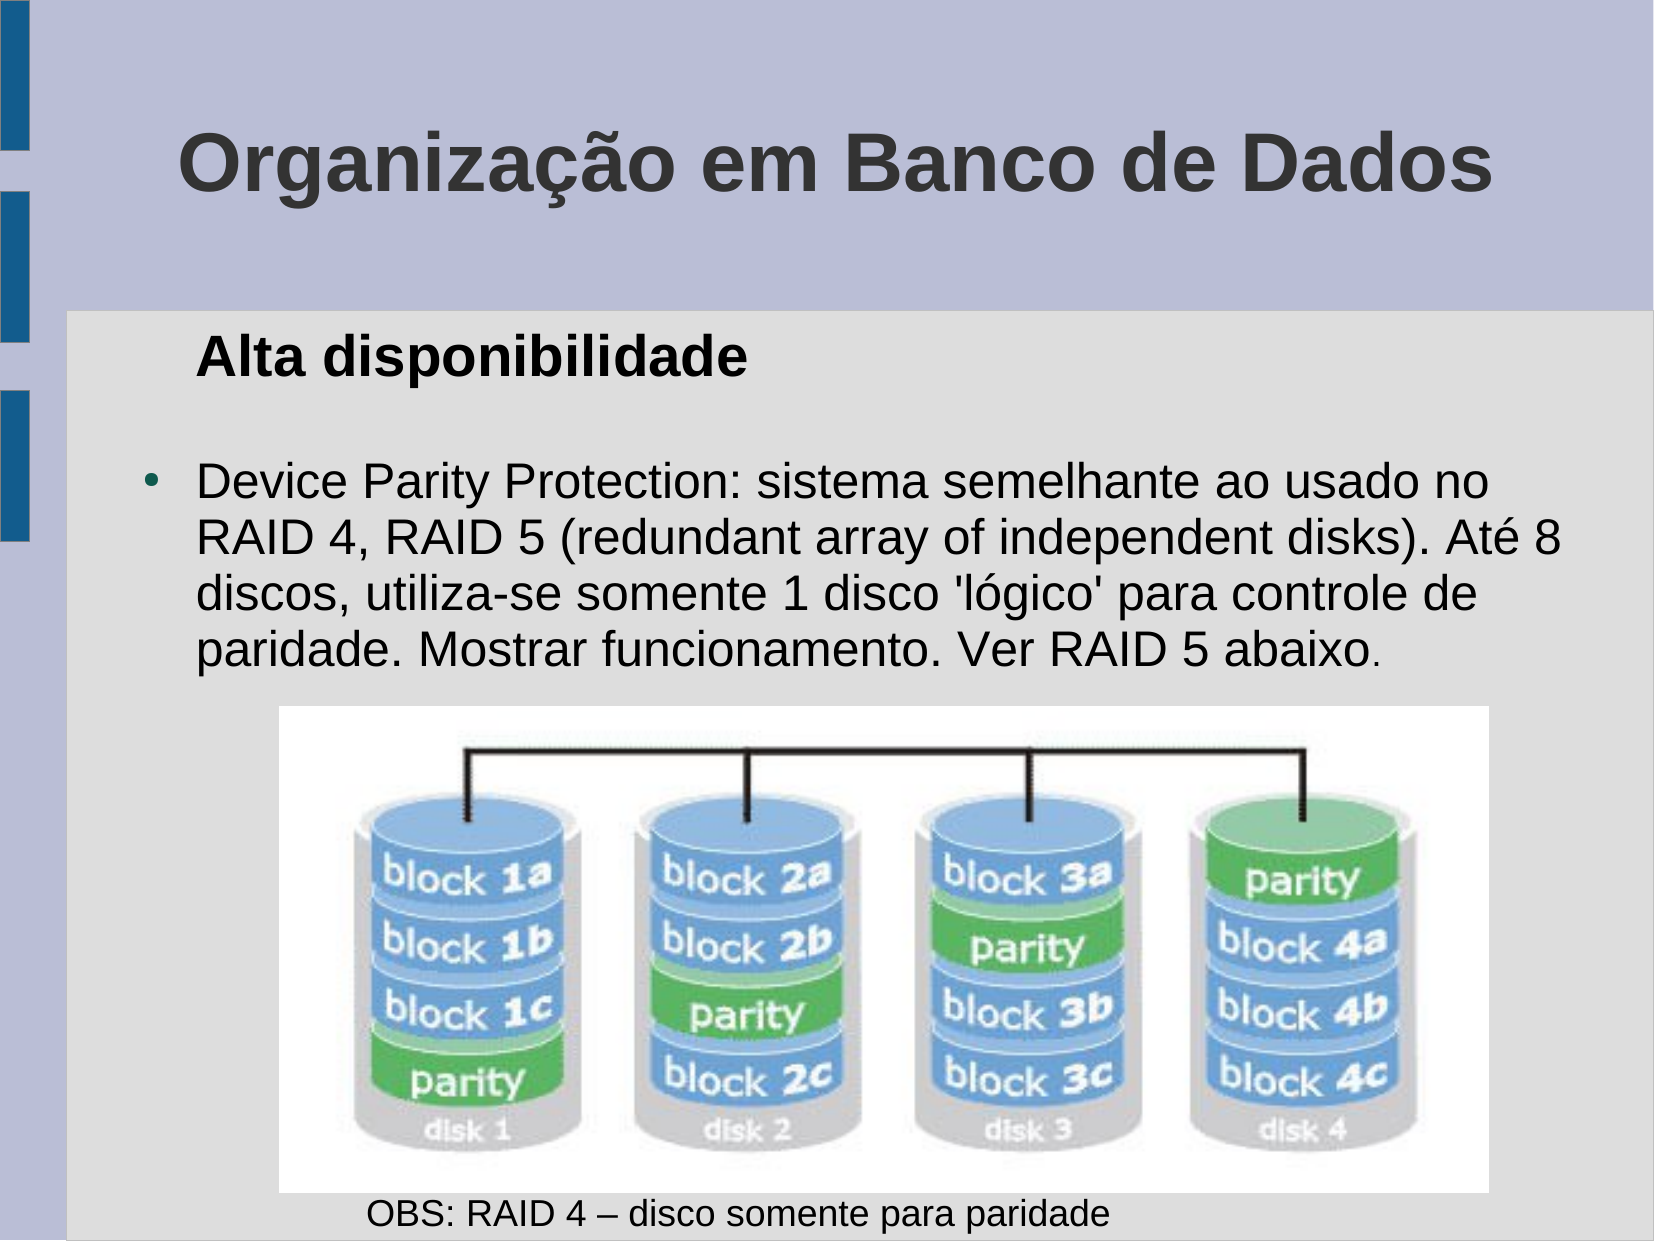

Organização em Banco de Dados
# Alta disponibilidade
Device Parity Protection: sistema semelhante ao usado no RAID 4, RAID 5 (redundant array of independent disks). Até 8 discos, utiliza-se somente 1 disco 'lógico' para controle de paridade. Mostrar funcionamento. Ver RAID 5 abaixo.
OBS: RAID 4 – disco somente para paridade